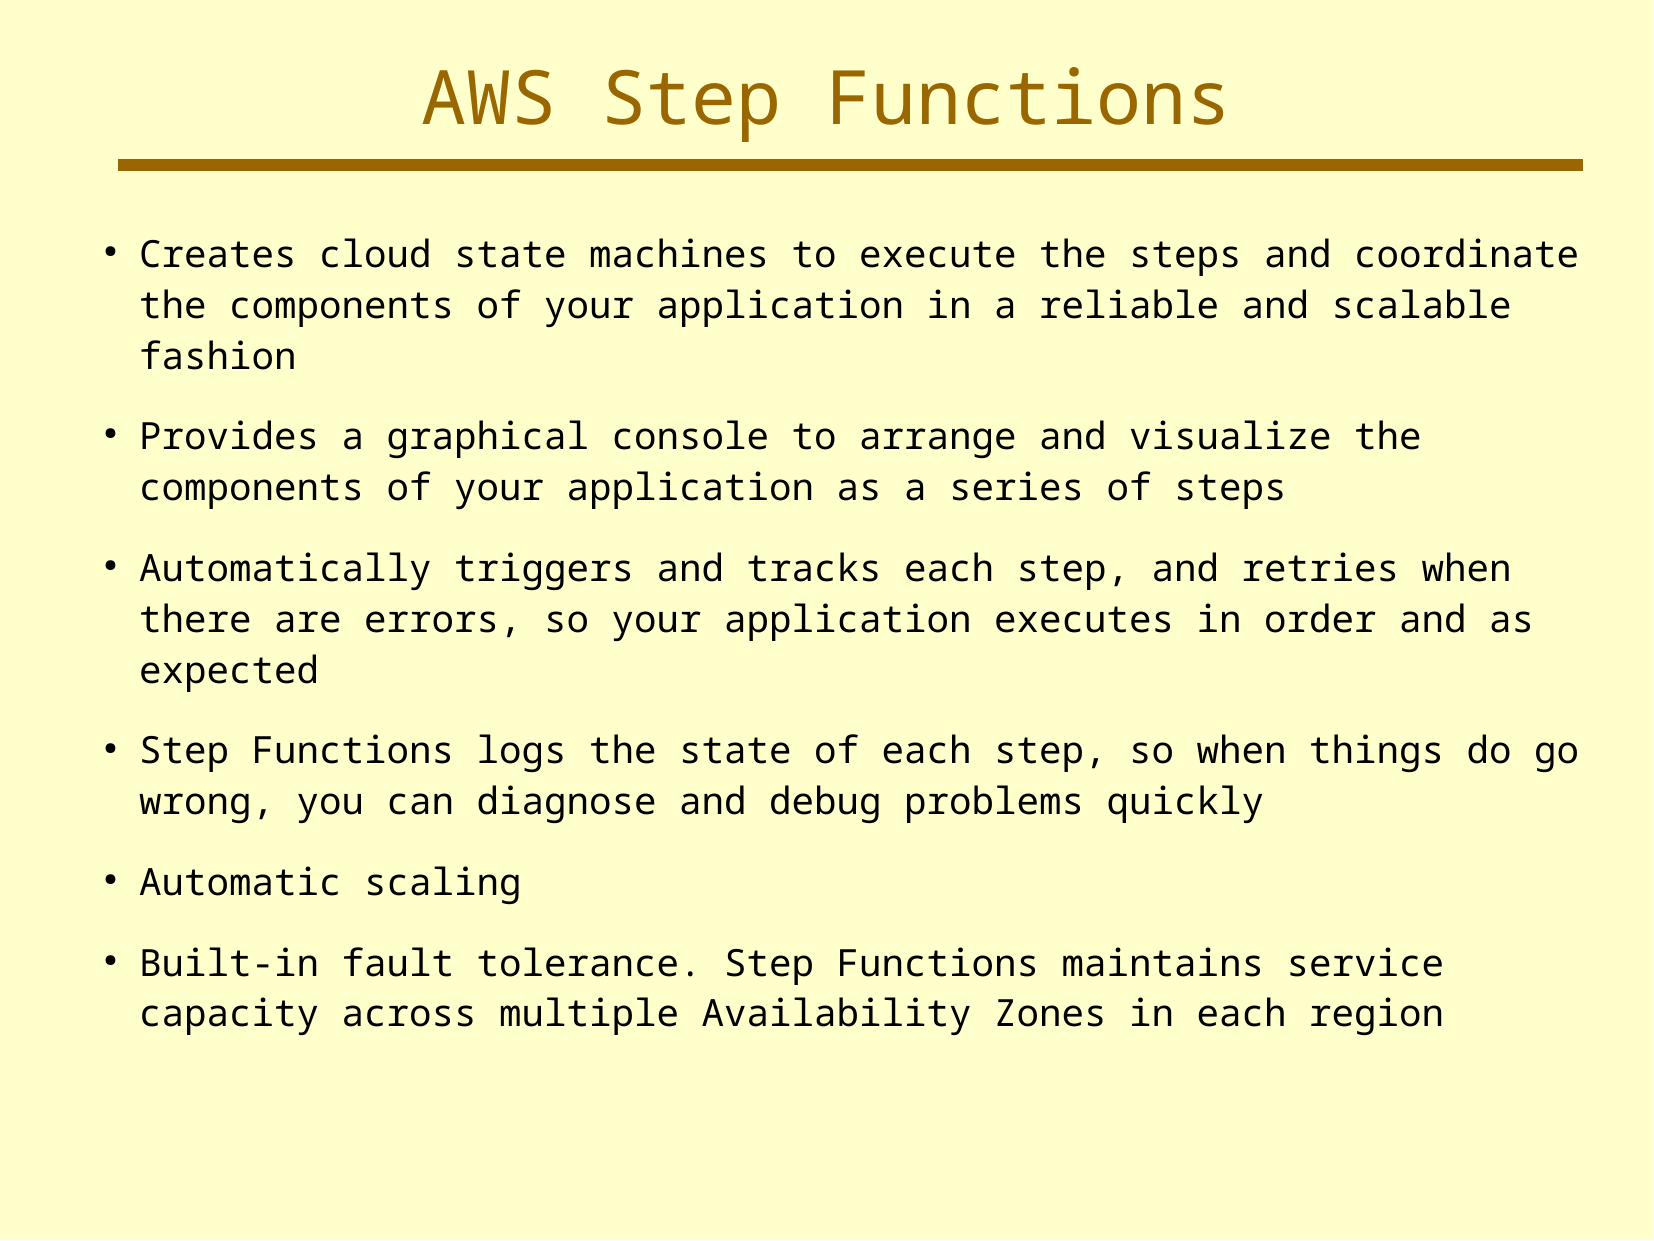

# AWS Step Functions
Creates cloud state machines to execute the steps and coordinate the components of your application in a reliable and scalable fashion
Provides a graphical console to arrange and visualize the components of your application as a series of steps
Automatically triggers and tracks each step, and retries when there are errors, so your application executes in order and as expected
Step Functions logs the state of each step, so when things do go wrong, you can diagnose and debug problems quickly
Automatic scaling
Built-in fault tolerance. Step Functions maintains service capacity across multiple Availability Zones in each region